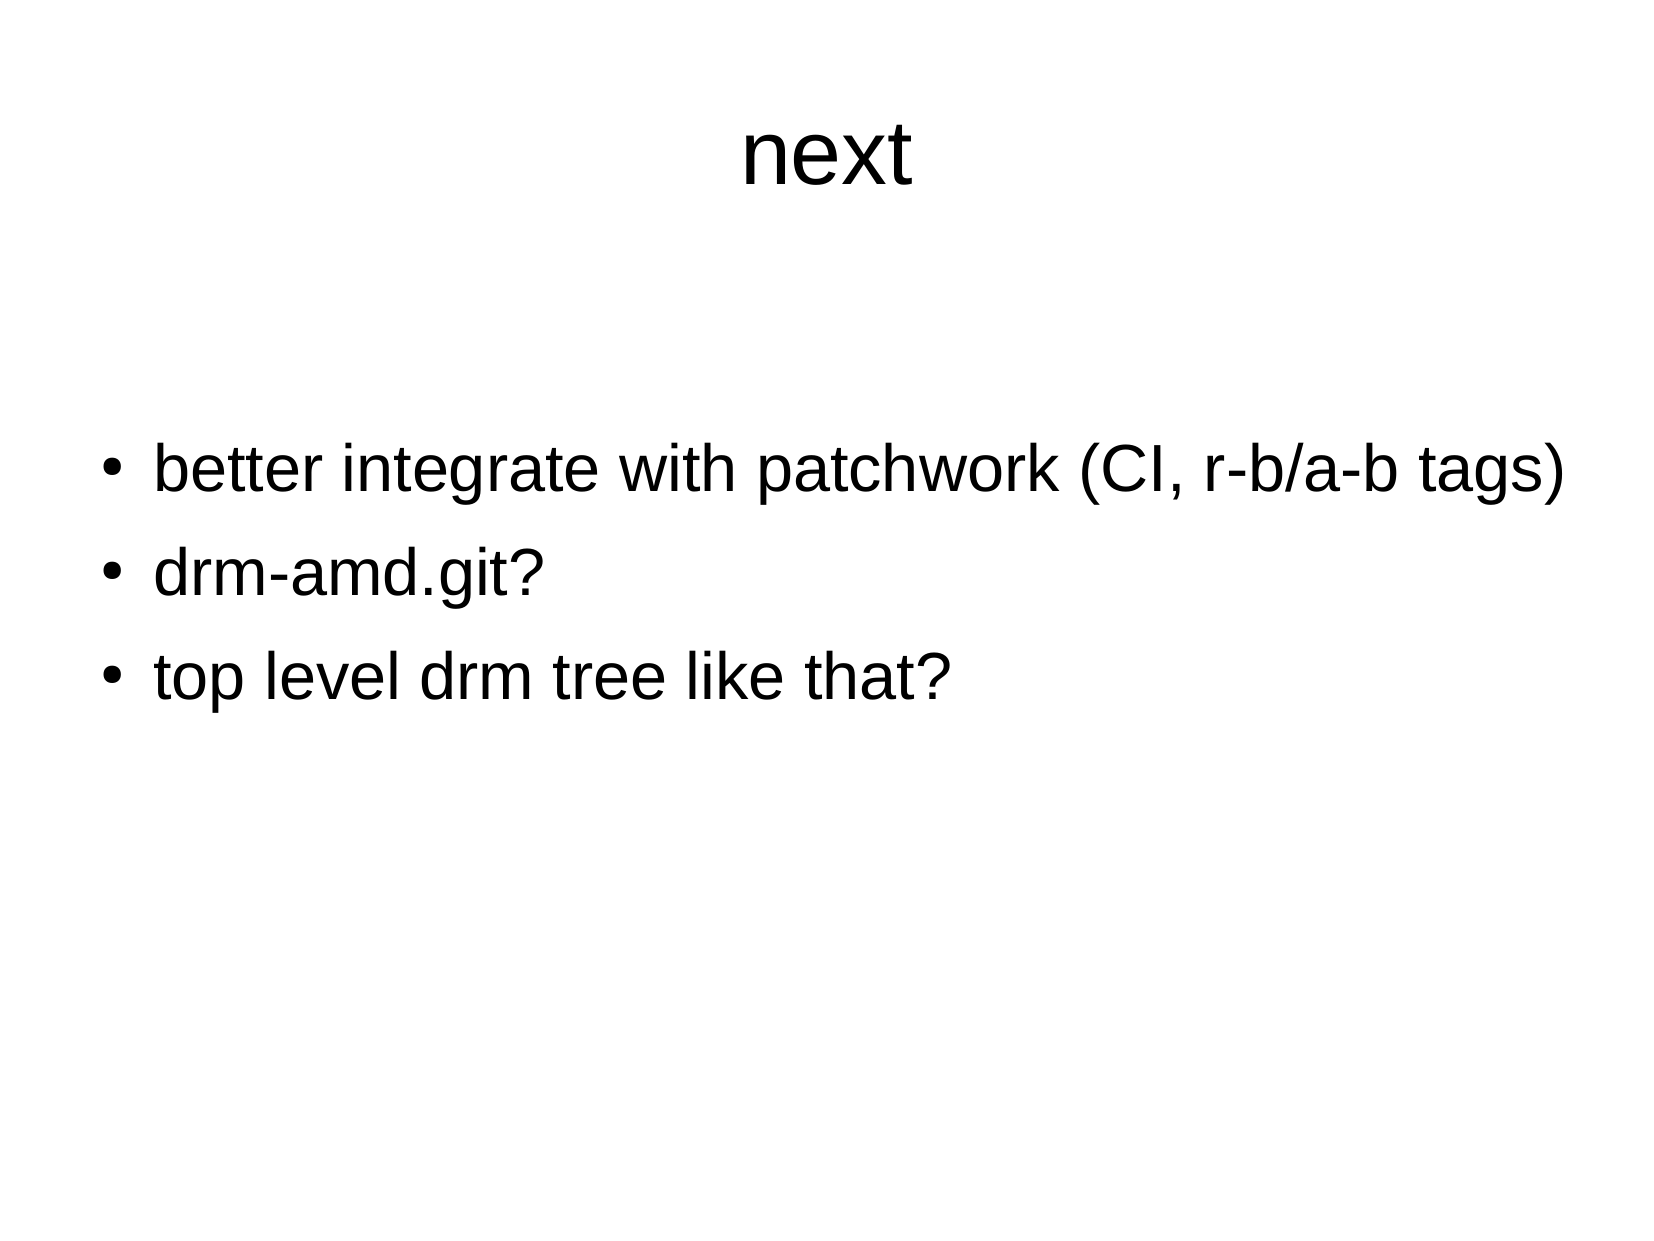

# next
better integrate with patchwork (CI, r-b/a-b tags)
drm-amd.git?
top level drm tree like that?